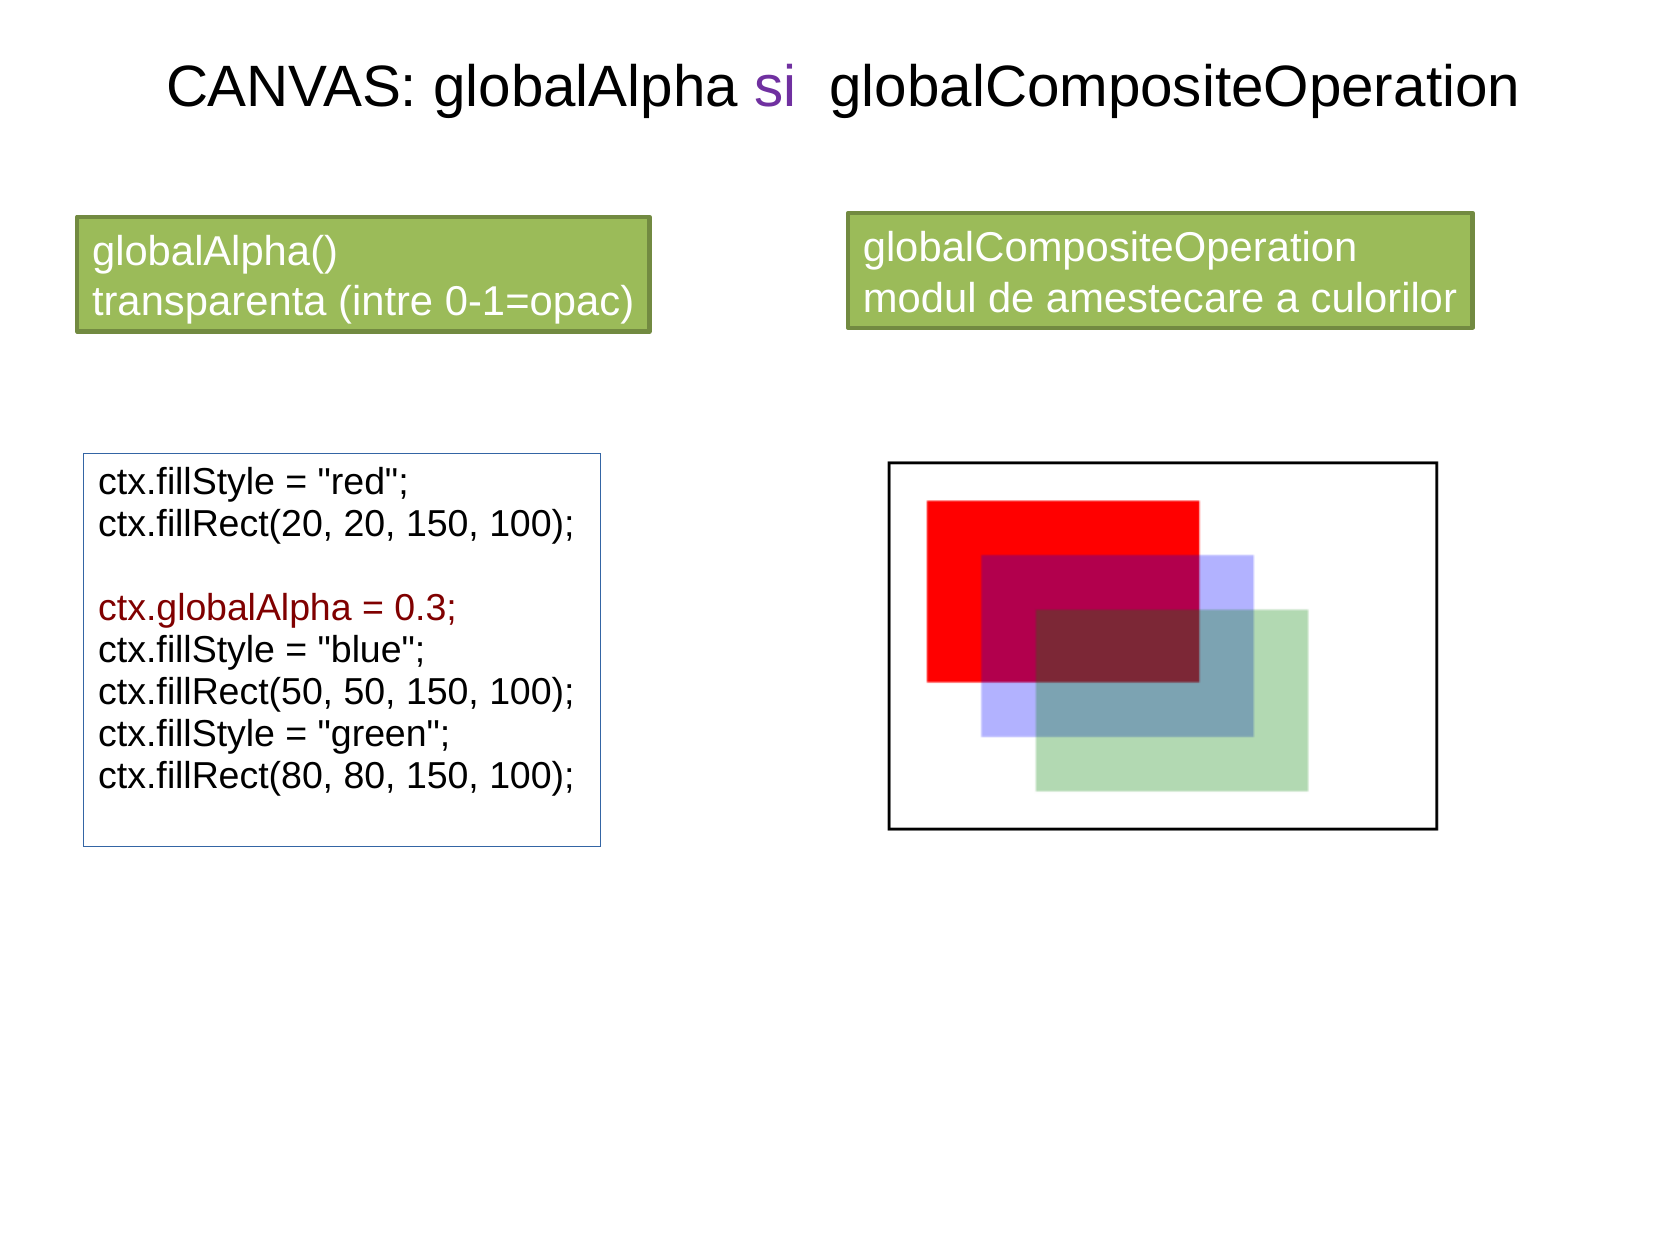

CANVAS: globalAlpha si globalCompositeOperation
globalCompositeOperation
modul de amestecare a culorilor
globalAlpha()
transparenta (intre 0-1=opac)
ctx.fillStyle = "red";
ctx.fillRect(20, 20, 150, 100);
ctx.globalAlpha = 0.3;
ctx.fillStyle = "blue";
ctx.fillRect(50, 50, 150, 100);
ctx.fillStyle = "green";
ctx.fillRect(80, 80, 150, 100);